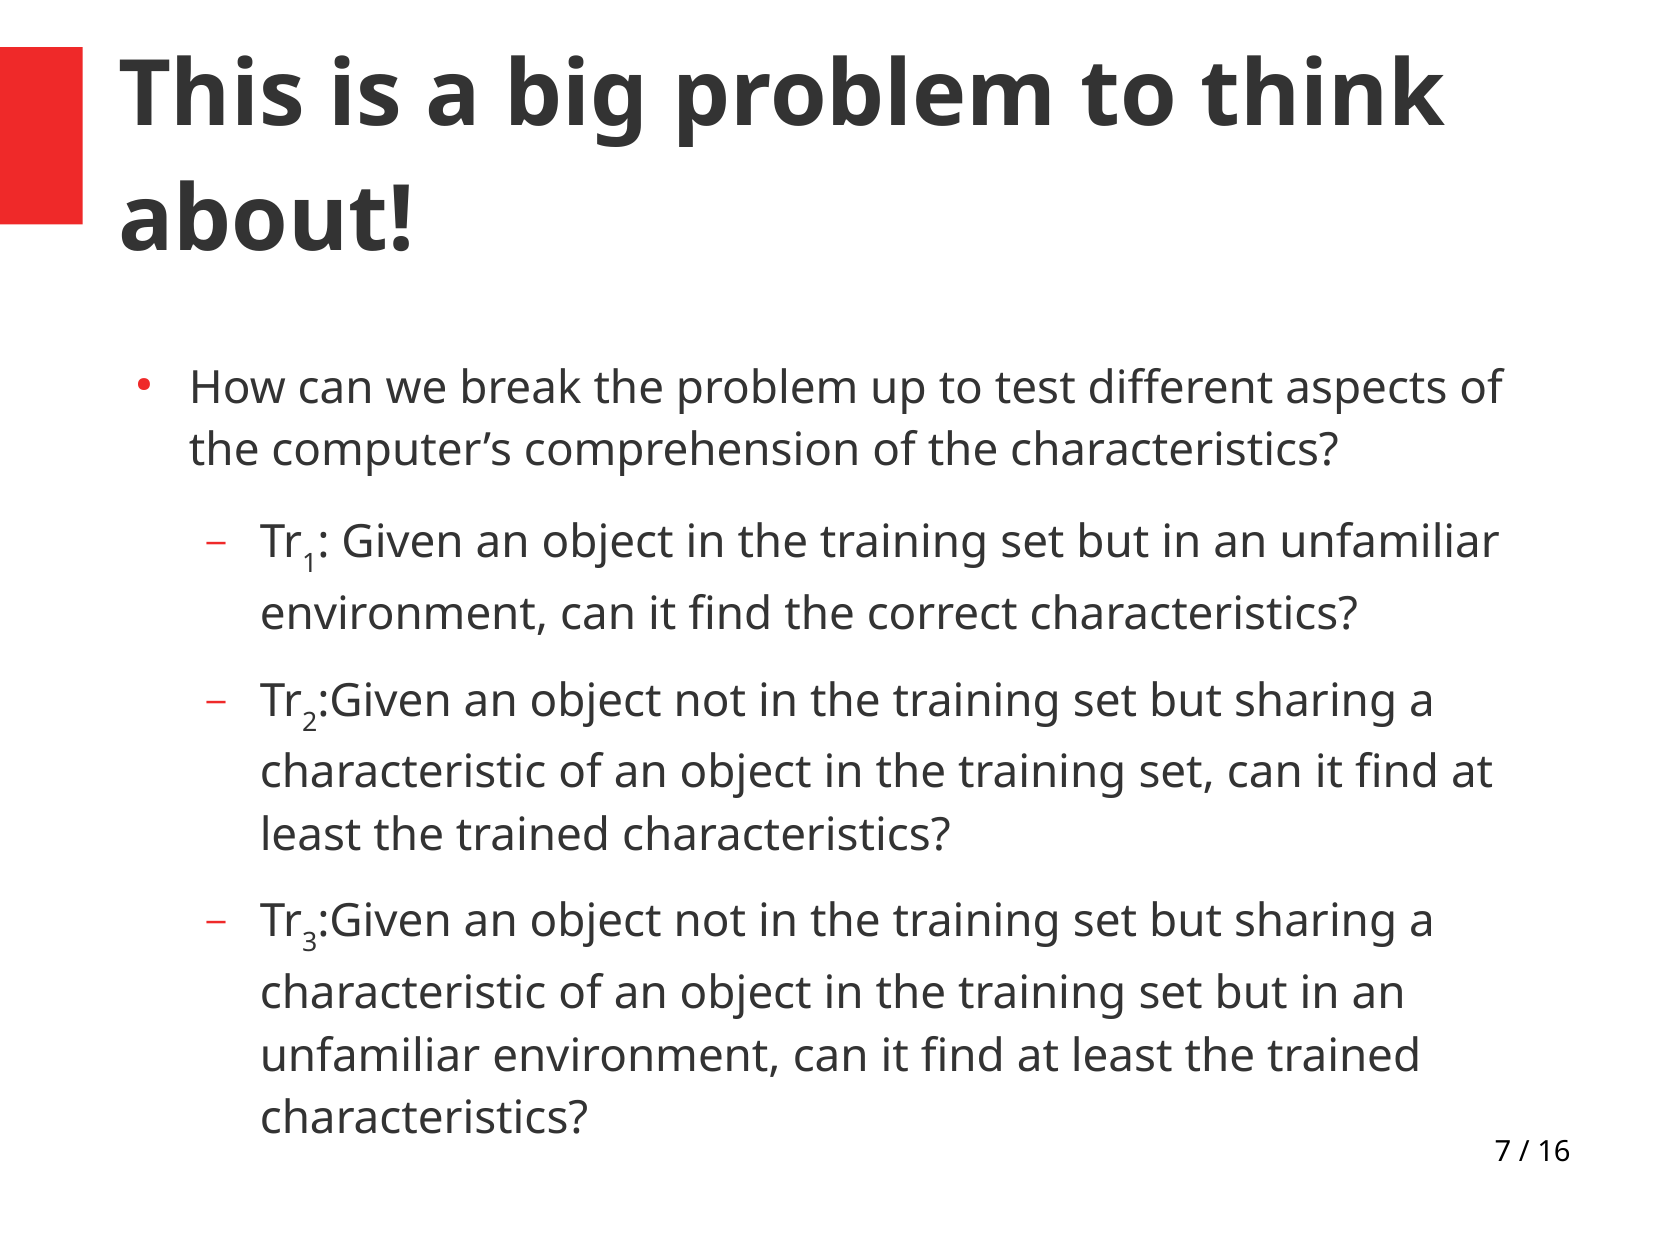

# This is a big problem to think about!
How can we break the problem up to test different aspects of the computer’s comprehension of the characteristics?
Tr1: Given an object in the training set but in an unfamiliar environment, can it find the correct characteristics?
Tr2:Given an object not in the training set but sharing a characteristic of an object in the training set, can it find at least the trained characteristics?
Tr3:Given an object not in the training set but sharing a characteristic of an object in the training set but in an unfamiliar environment, can it find at least the trained characteristics?
7